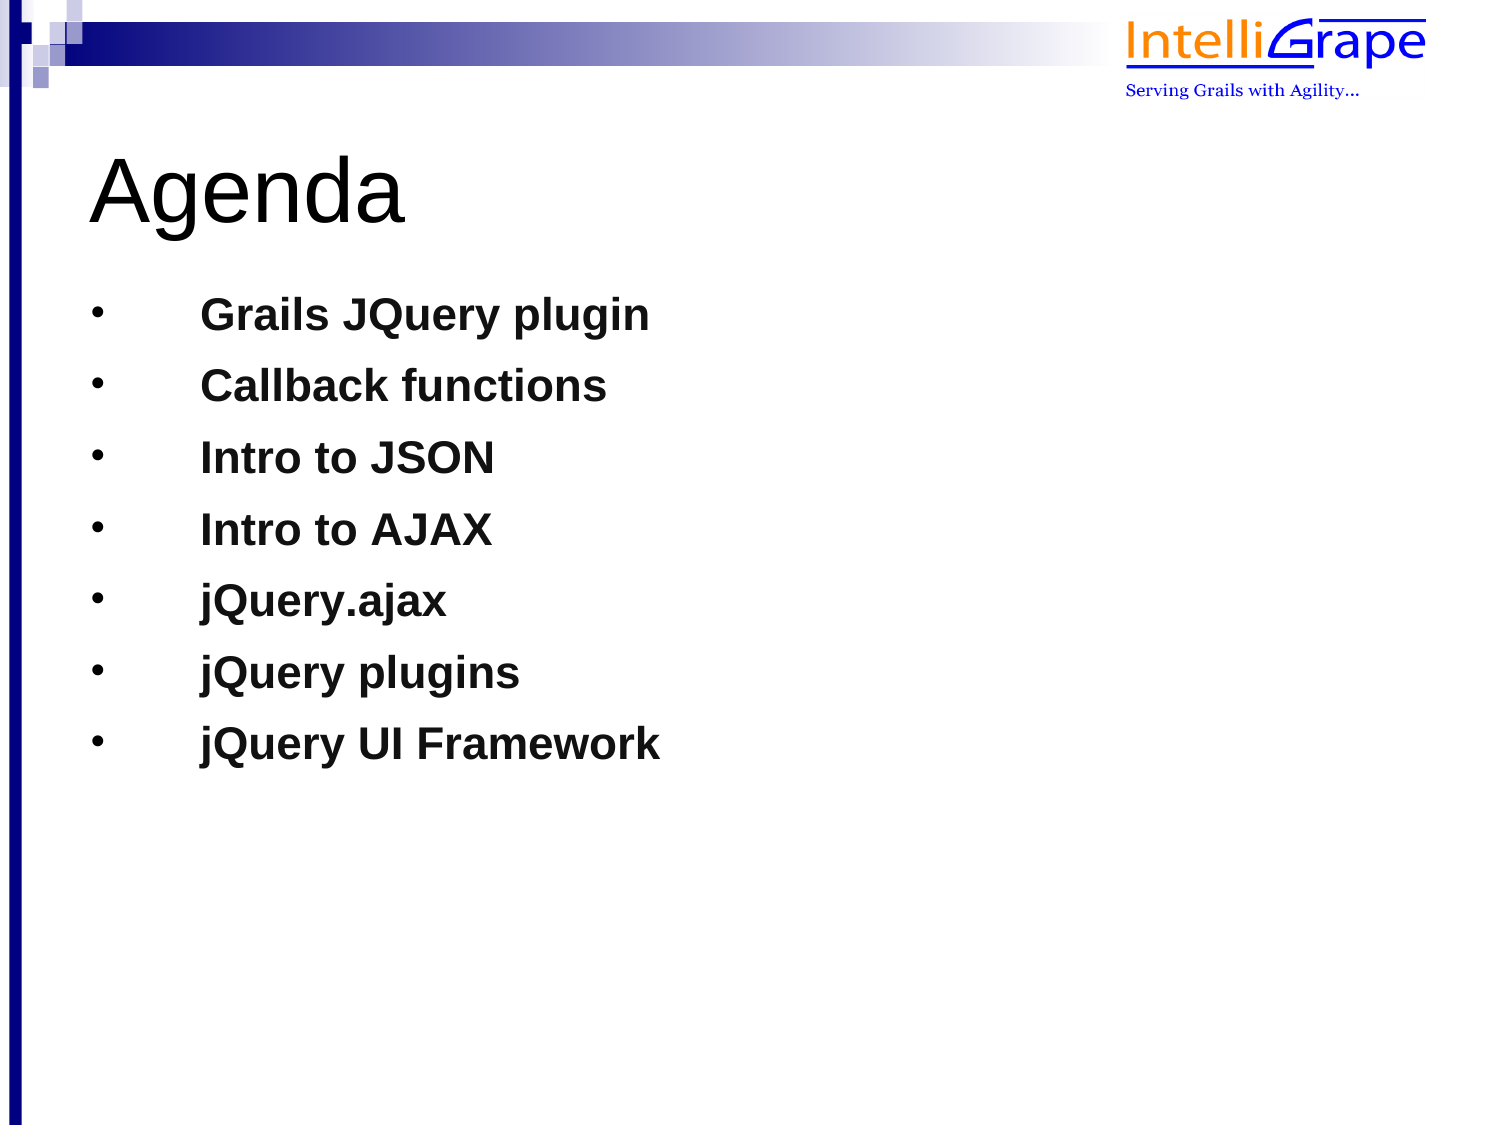

# Agenda
Grails JQuery plugin
Callback functions
Intro to JSON
Intro to AJAX
jQuery.ajax
jQuery plugins
jQuery UI Framework